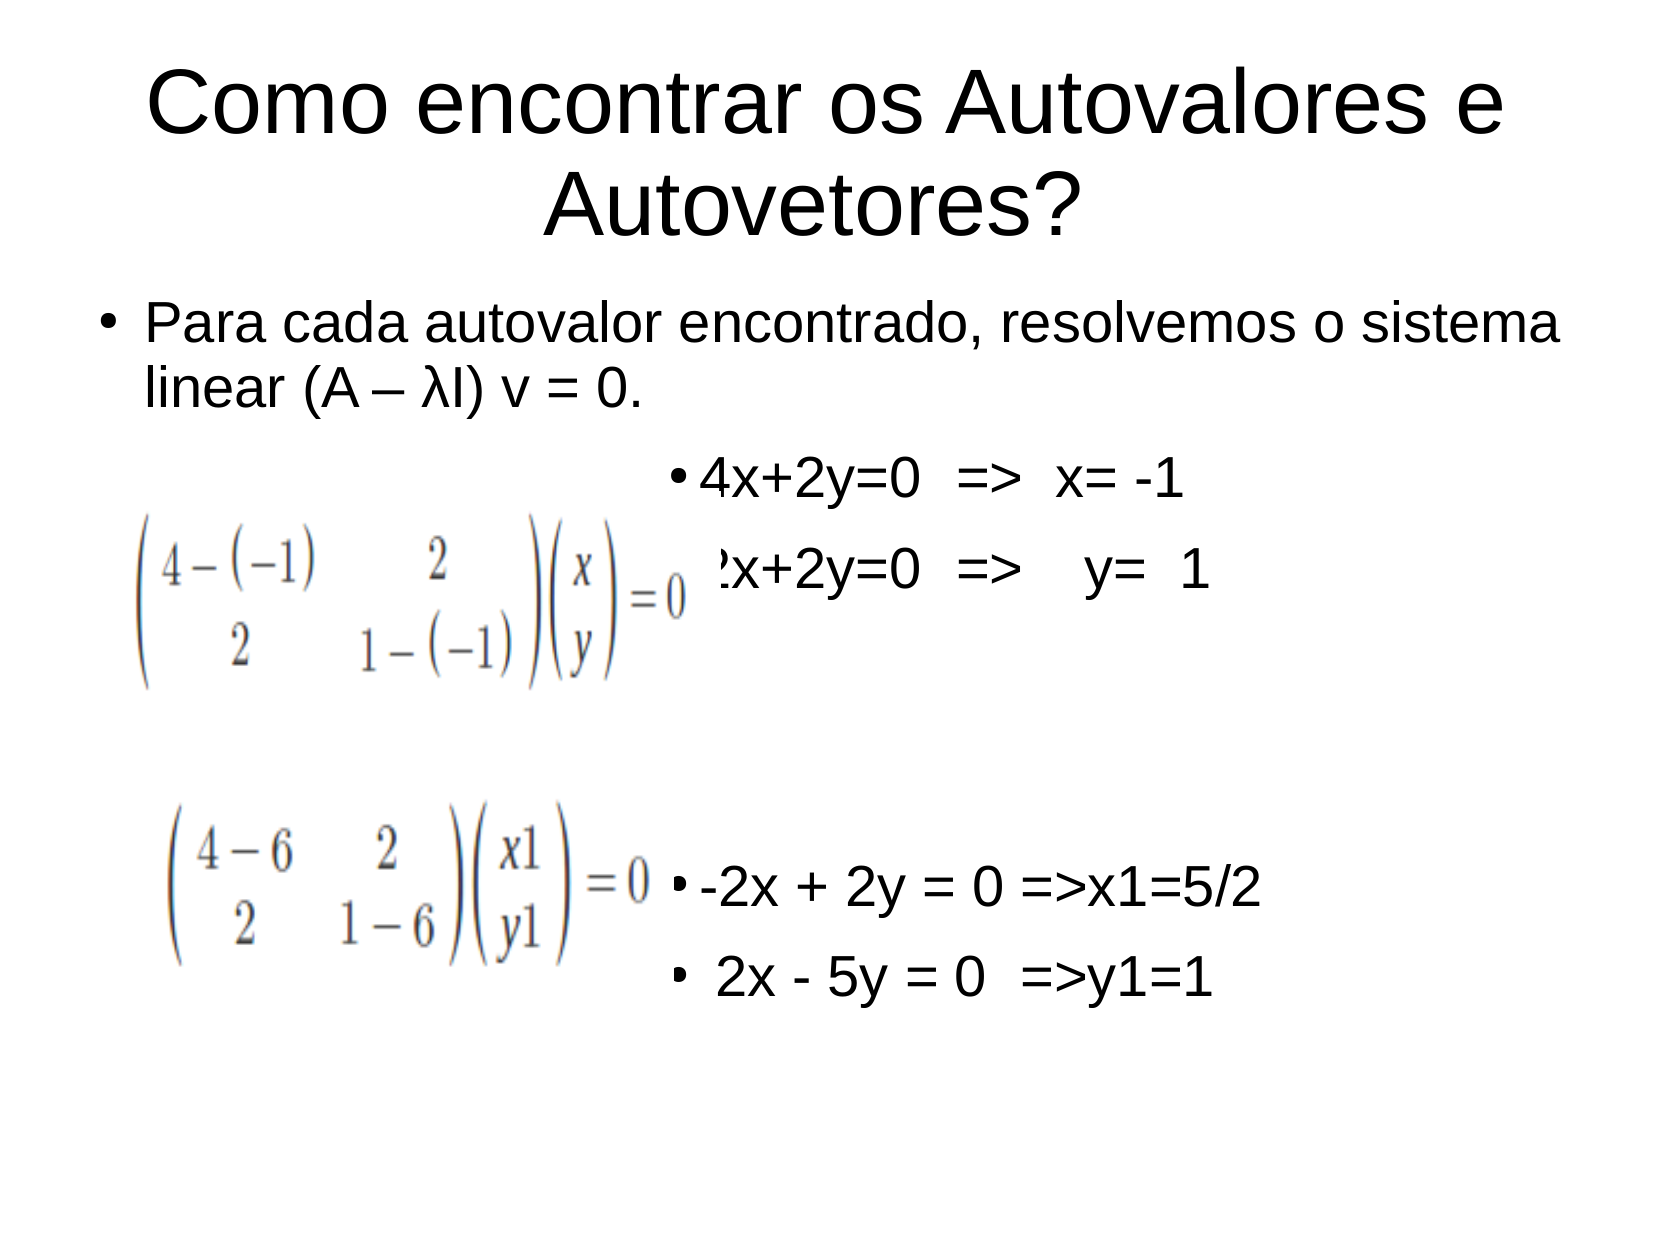

# Como encontrar os Autovalores e Autovetores?
Para cada autovalor encontrado, resolvemos o sistema linear (A – λI) v = 0.
4x+2y=0 	=> x= -1
2x+2y=0	=>	y= 1
-2x + 2y = 0		=>x1=5/2
 2x - 5y = 0		=>y1=1